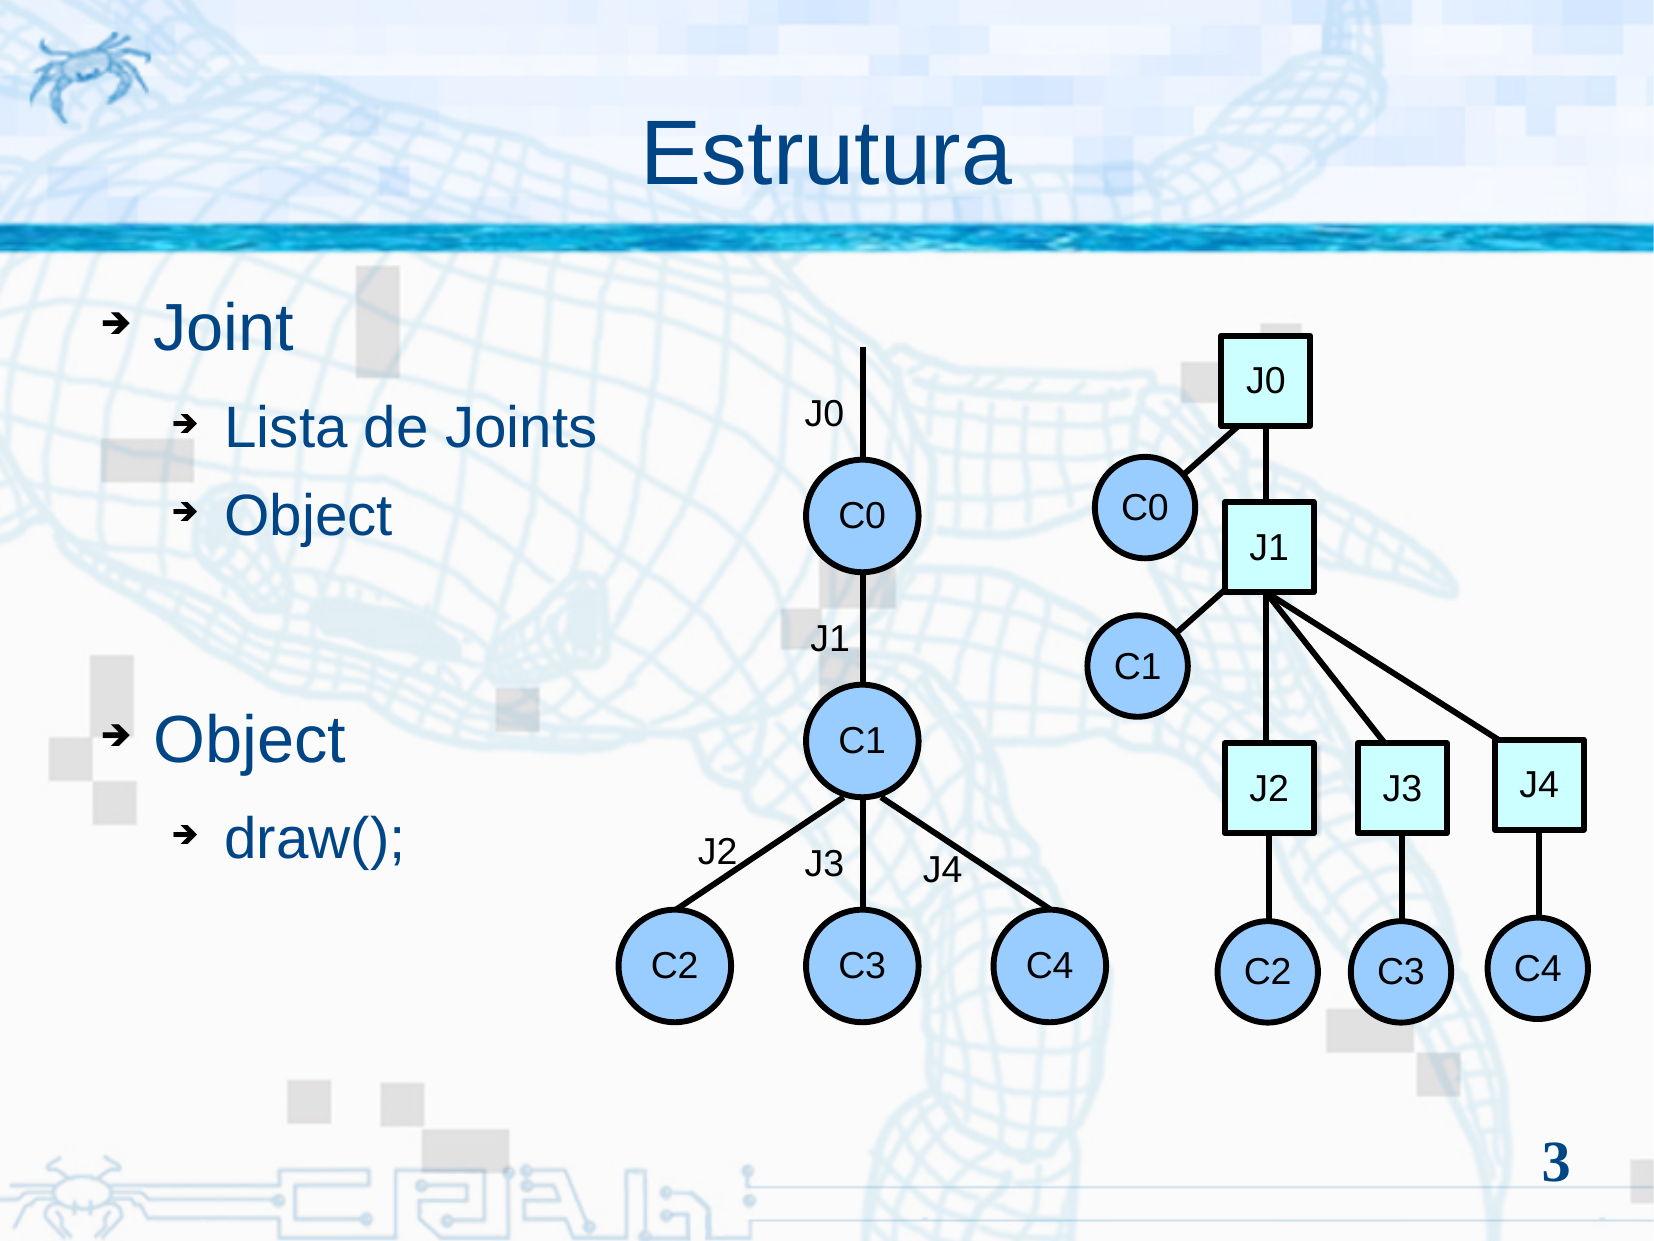

# Estrutura
Joint
Lista de Joints
Object
Object
draw();
J0
J0
C0
C0
J1
J1
C1
C1
J4
J2
J3
J2
J3
J4
C2
C3
C4
C4
C2
C3
3